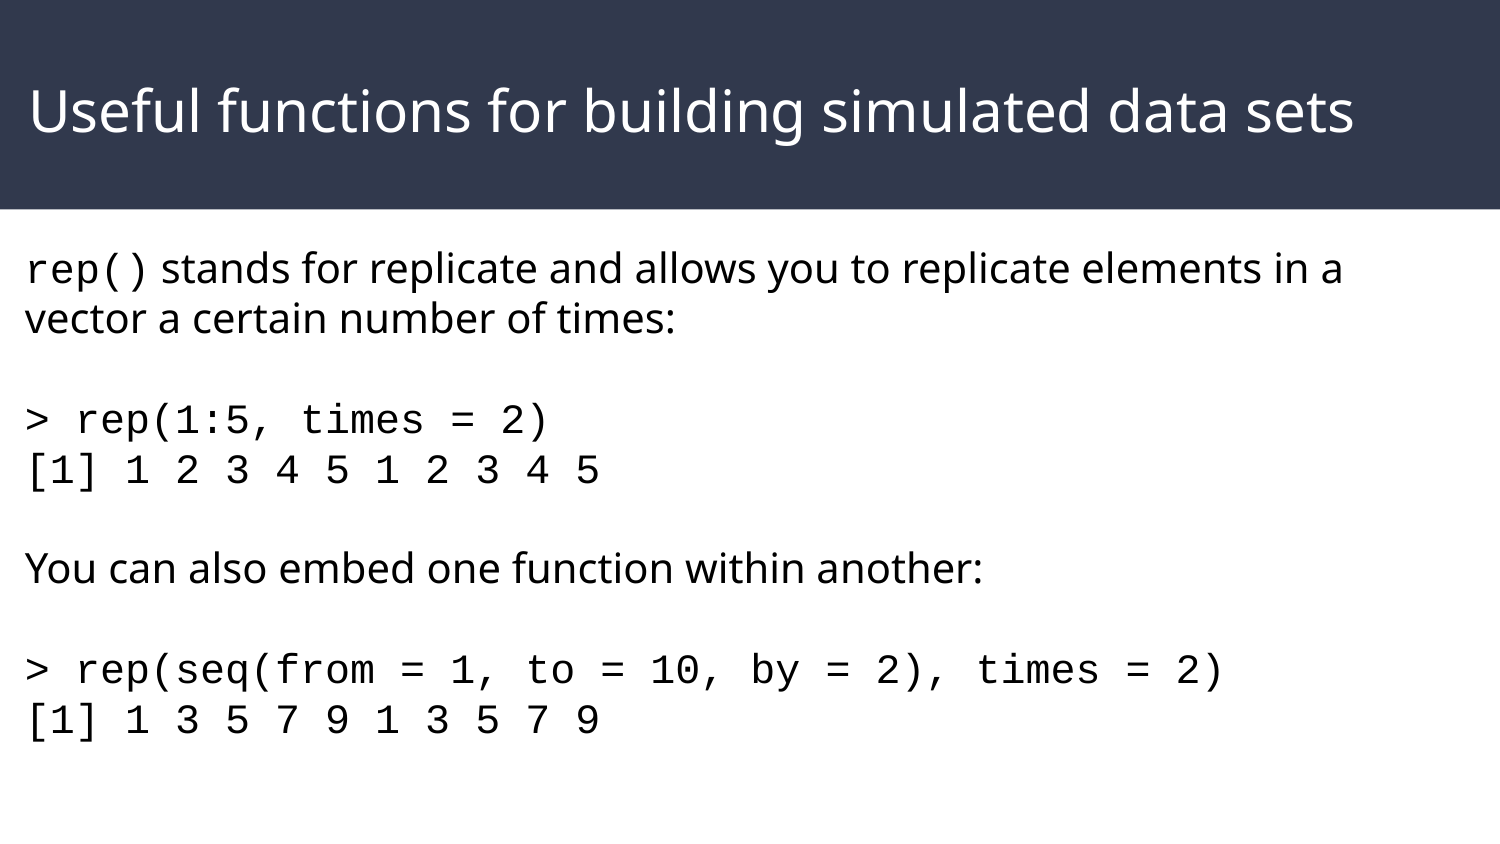

# Useful functions for building simulated data sets
rep() stands for replicate and allows you to replicate elements in a vector a certain number of times:
> rep(1:5, times = 2)
[1] 1 2 3 4 5 1 2 3 4 5
You can also embed one function within another:
> rep(seq(from = 1, to = 10, by = 2), times = 2)
[1] 1 3 5 7 9 1 3 5 7 9